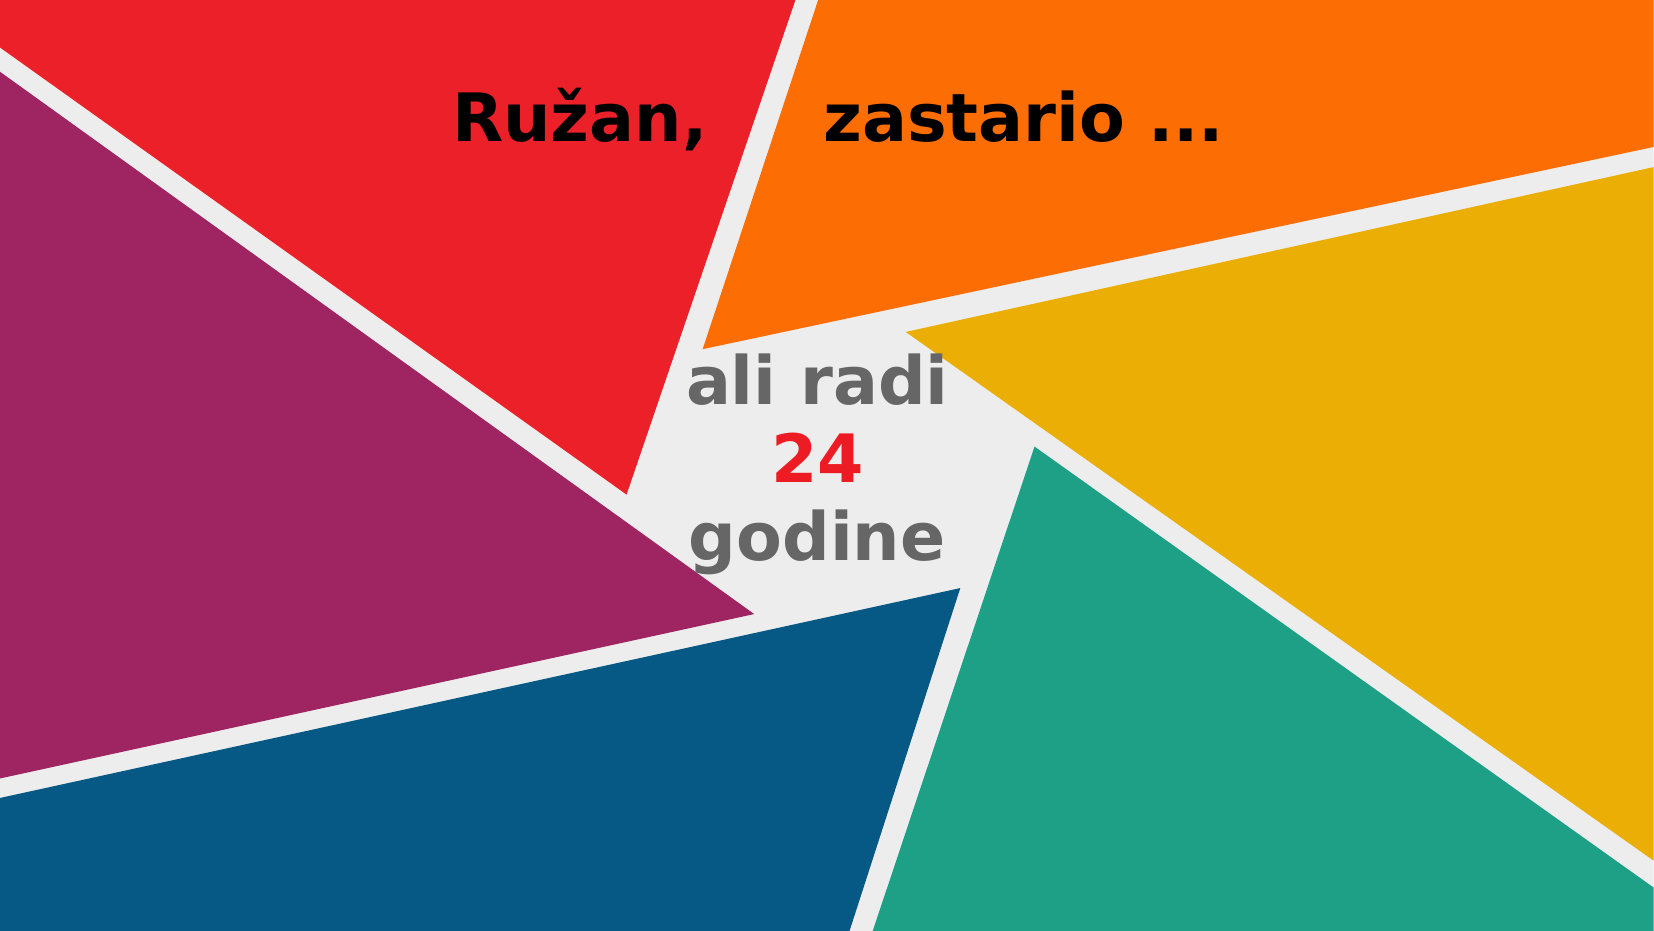

# Ružan, zastario ...
ali radi
 24
godine